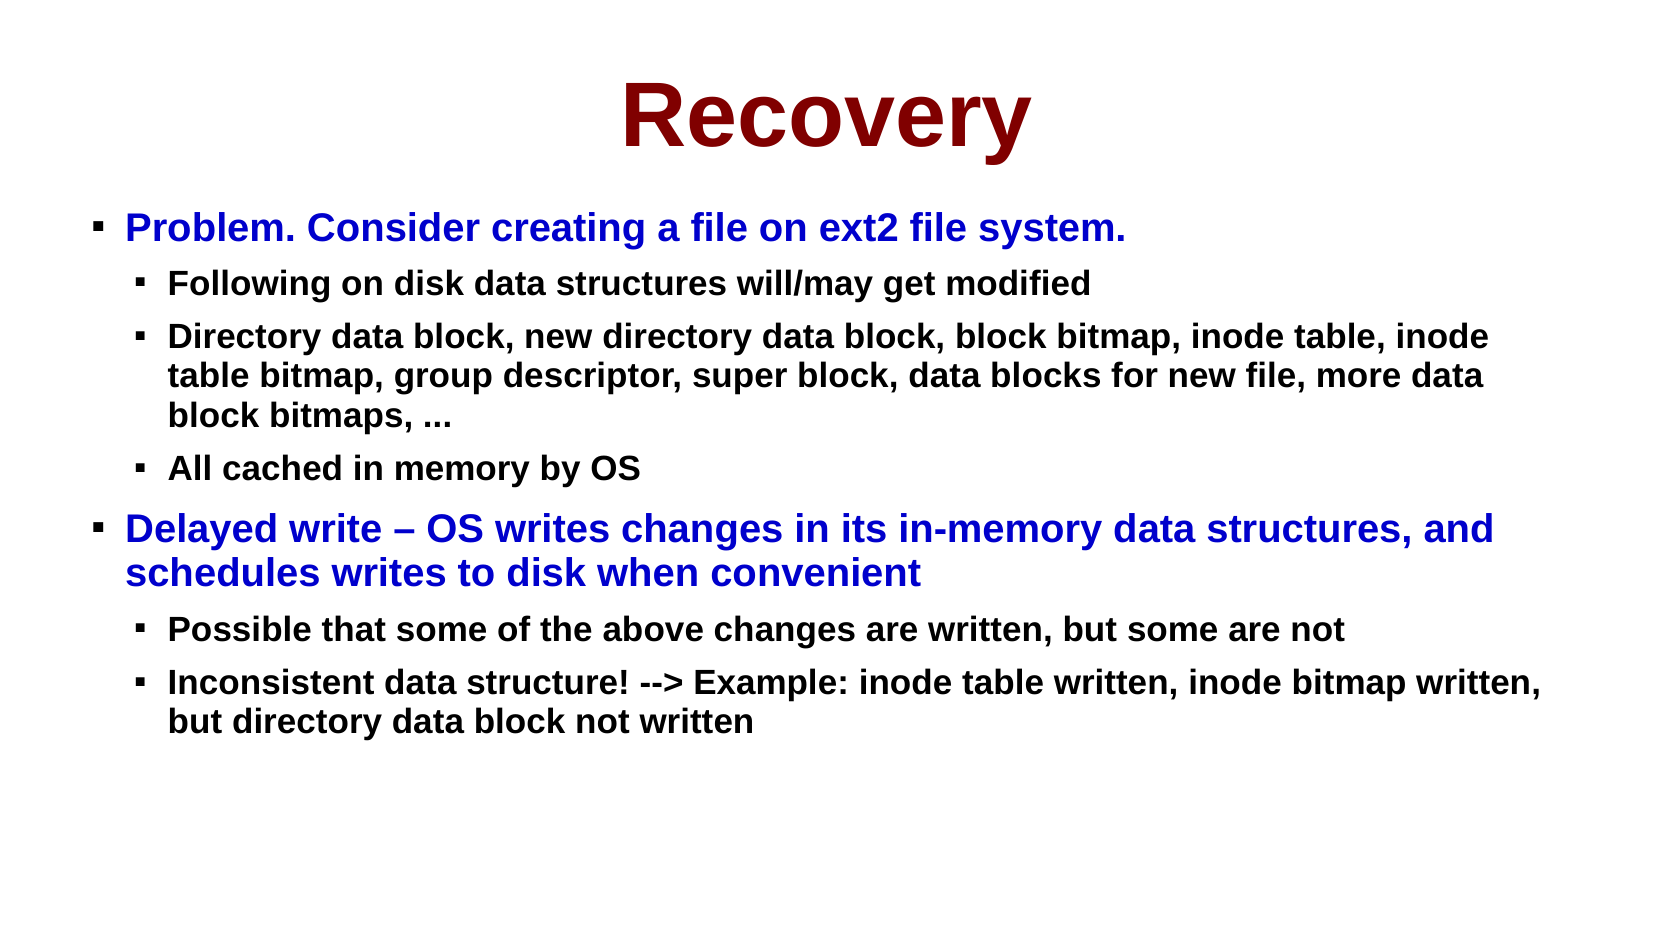

# Recovery
Problem. Consider creating a file on ext2 file system.
Following on disk data structures will/may get modified
Directory data block, new directory data block, block bitmap, inode table, inode table bitmap, group descriptor, super block, data blocks for new file, more data block bitmaps, ...
All cached in memory by OS
Delayed write – OS writes changes in its in-memory data structures, and schedules writes to disk when convenient
Possible that some of the above changes are written, but some are not
Inconsistent data structure! --> Example: inode table written, inode bitmap written, but directory data block not written